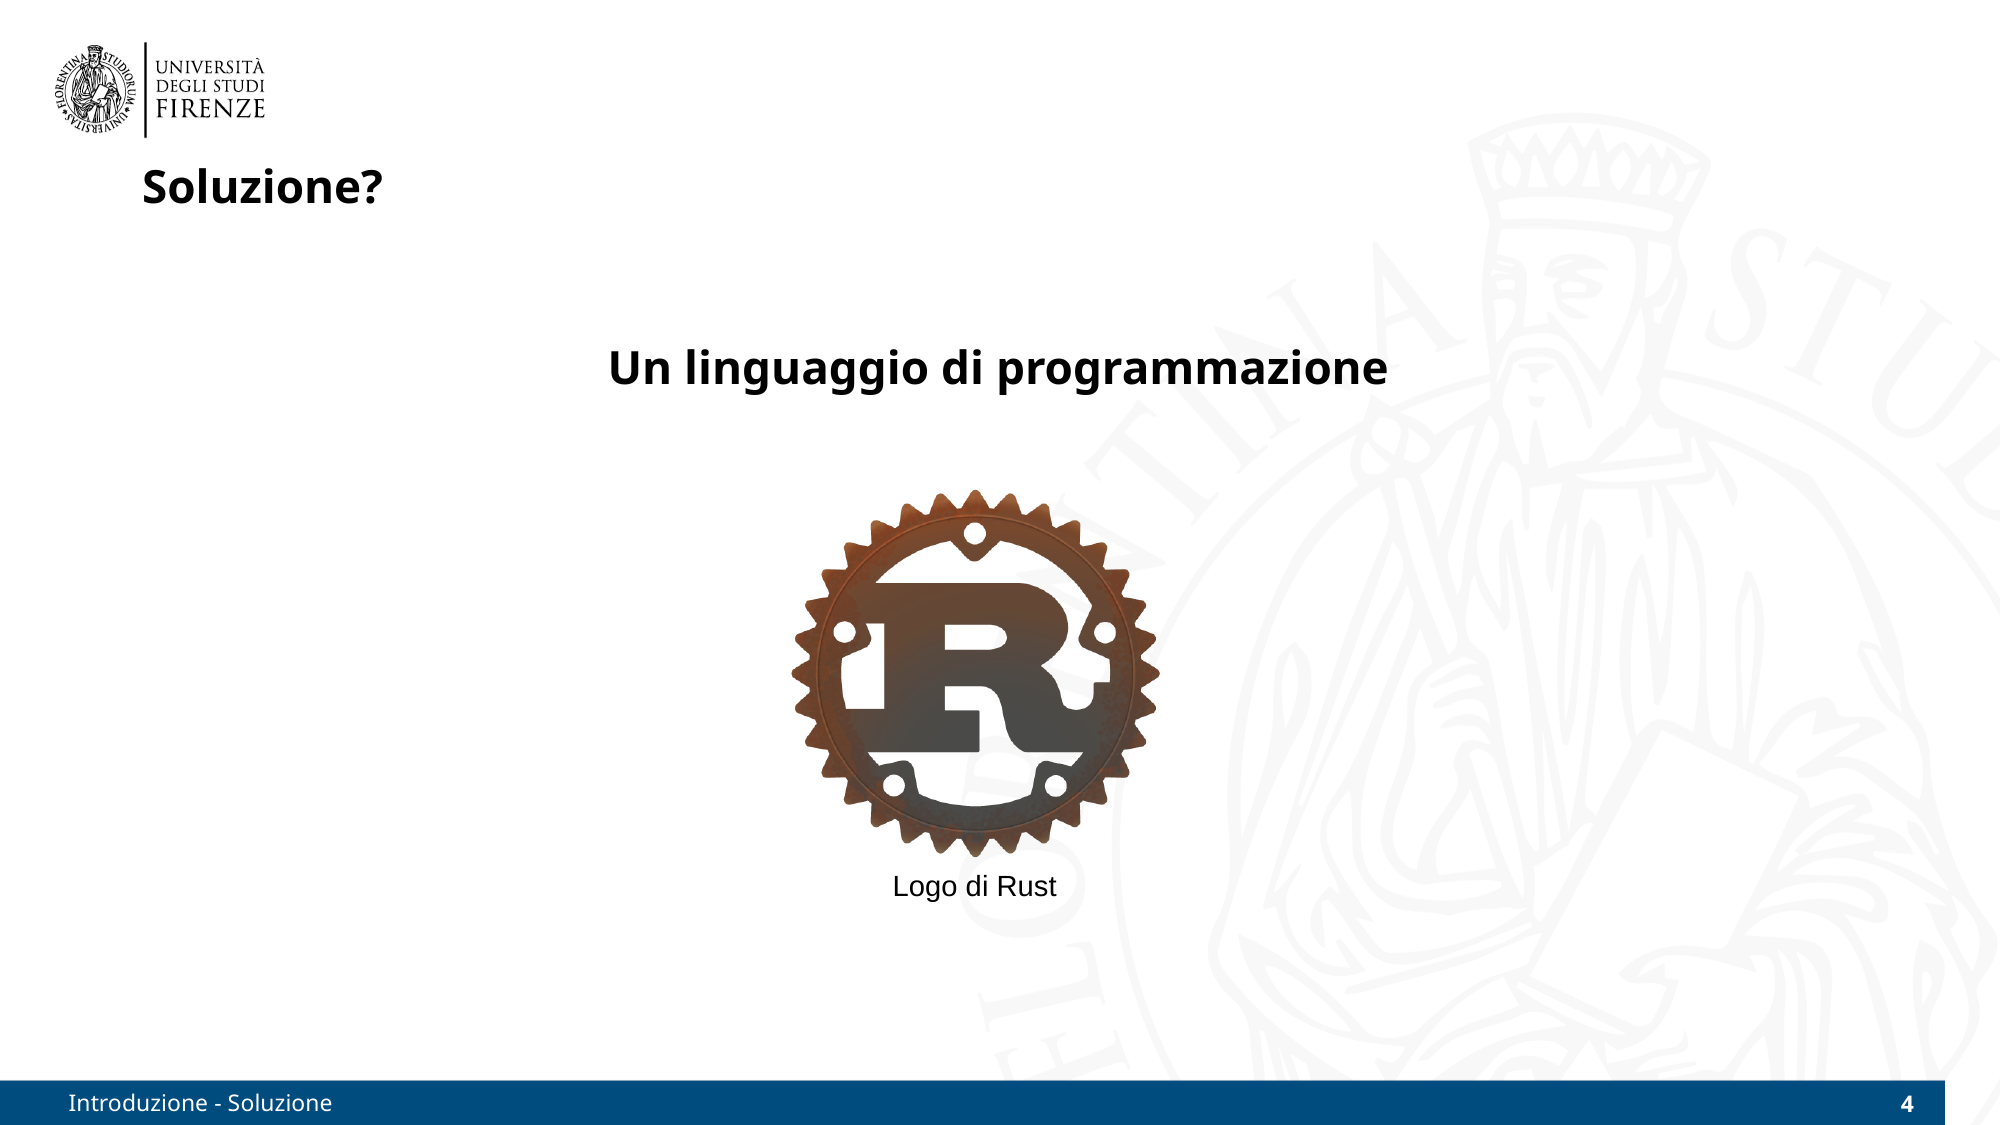

Soluzione?
Un linguaggio di programmazione
Logo di Rust
# Introduzione - Soluzione